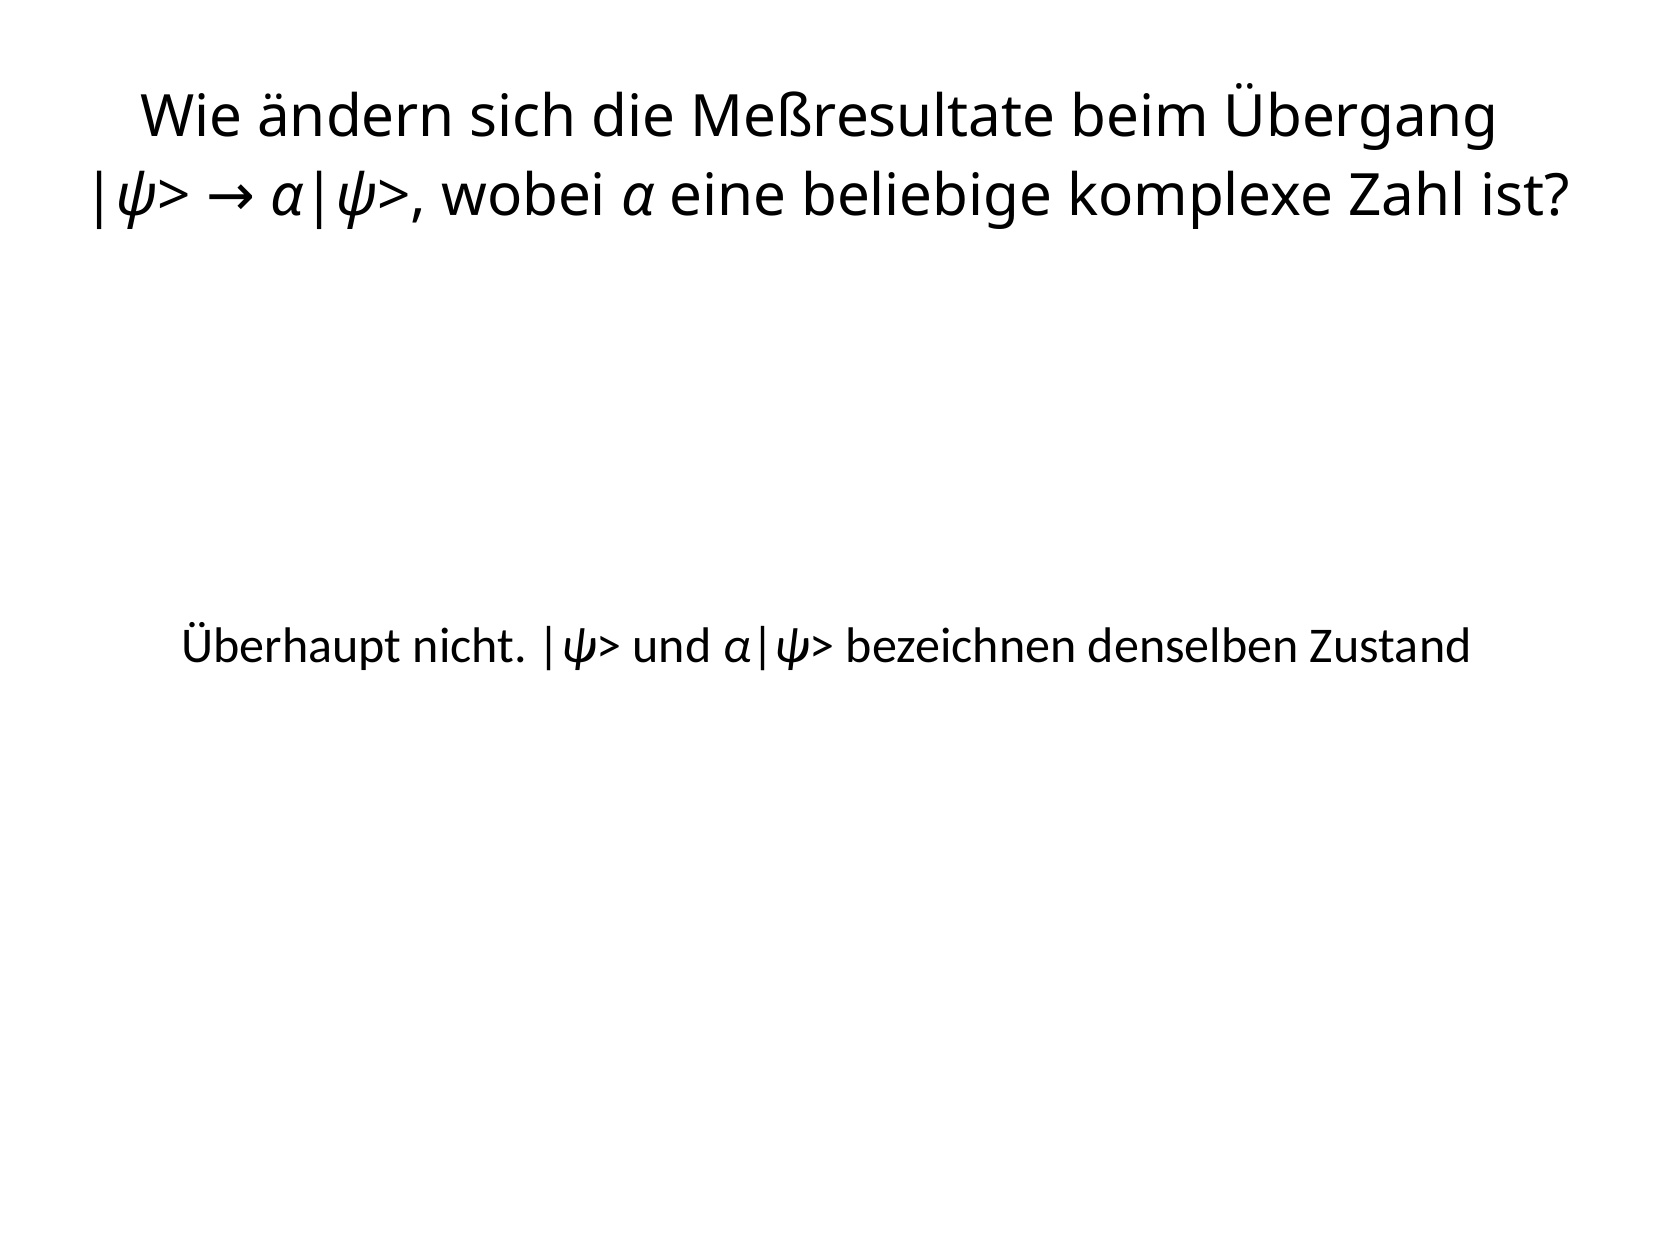

# Wie ändern sich die Meßresultate beim Übergang |ψ> → α|ψ>, wobei α eine beliebige komplexe Zahl ist?
Überhaupt nicht. |ψ> und α|ψ> bezeichnen denselben Zustand